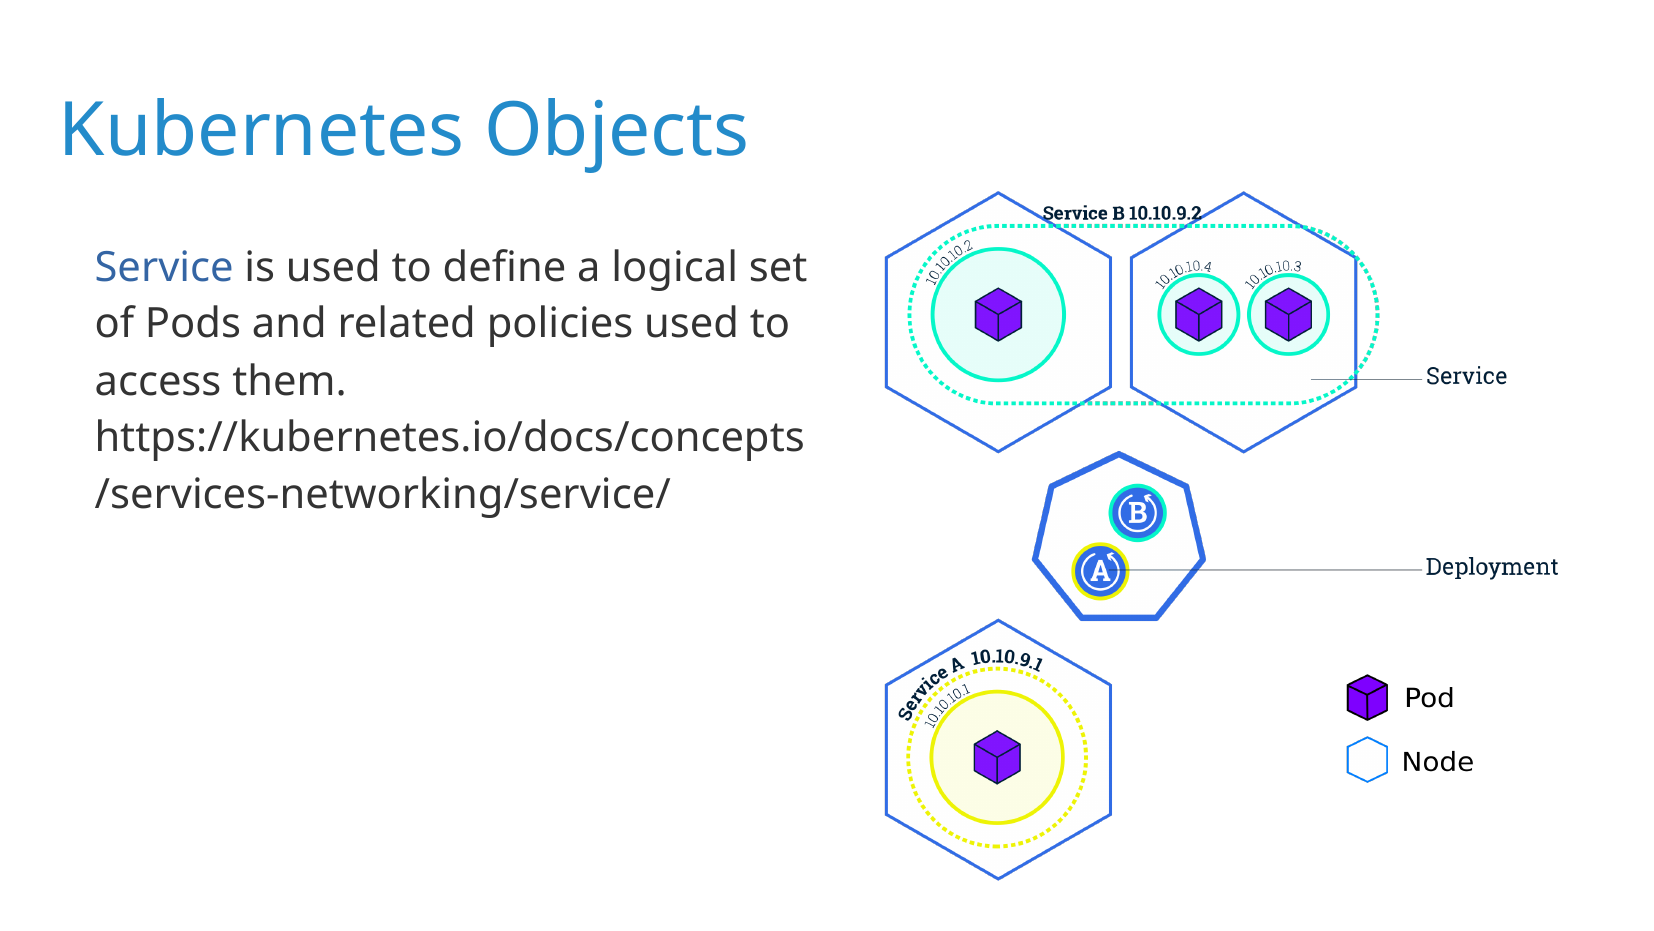

# Kubernetes Objects
Service is used to define a logical set of Pods and related policies used to access them. https://kubernetes.io/docs/concepts/services-networking/service/